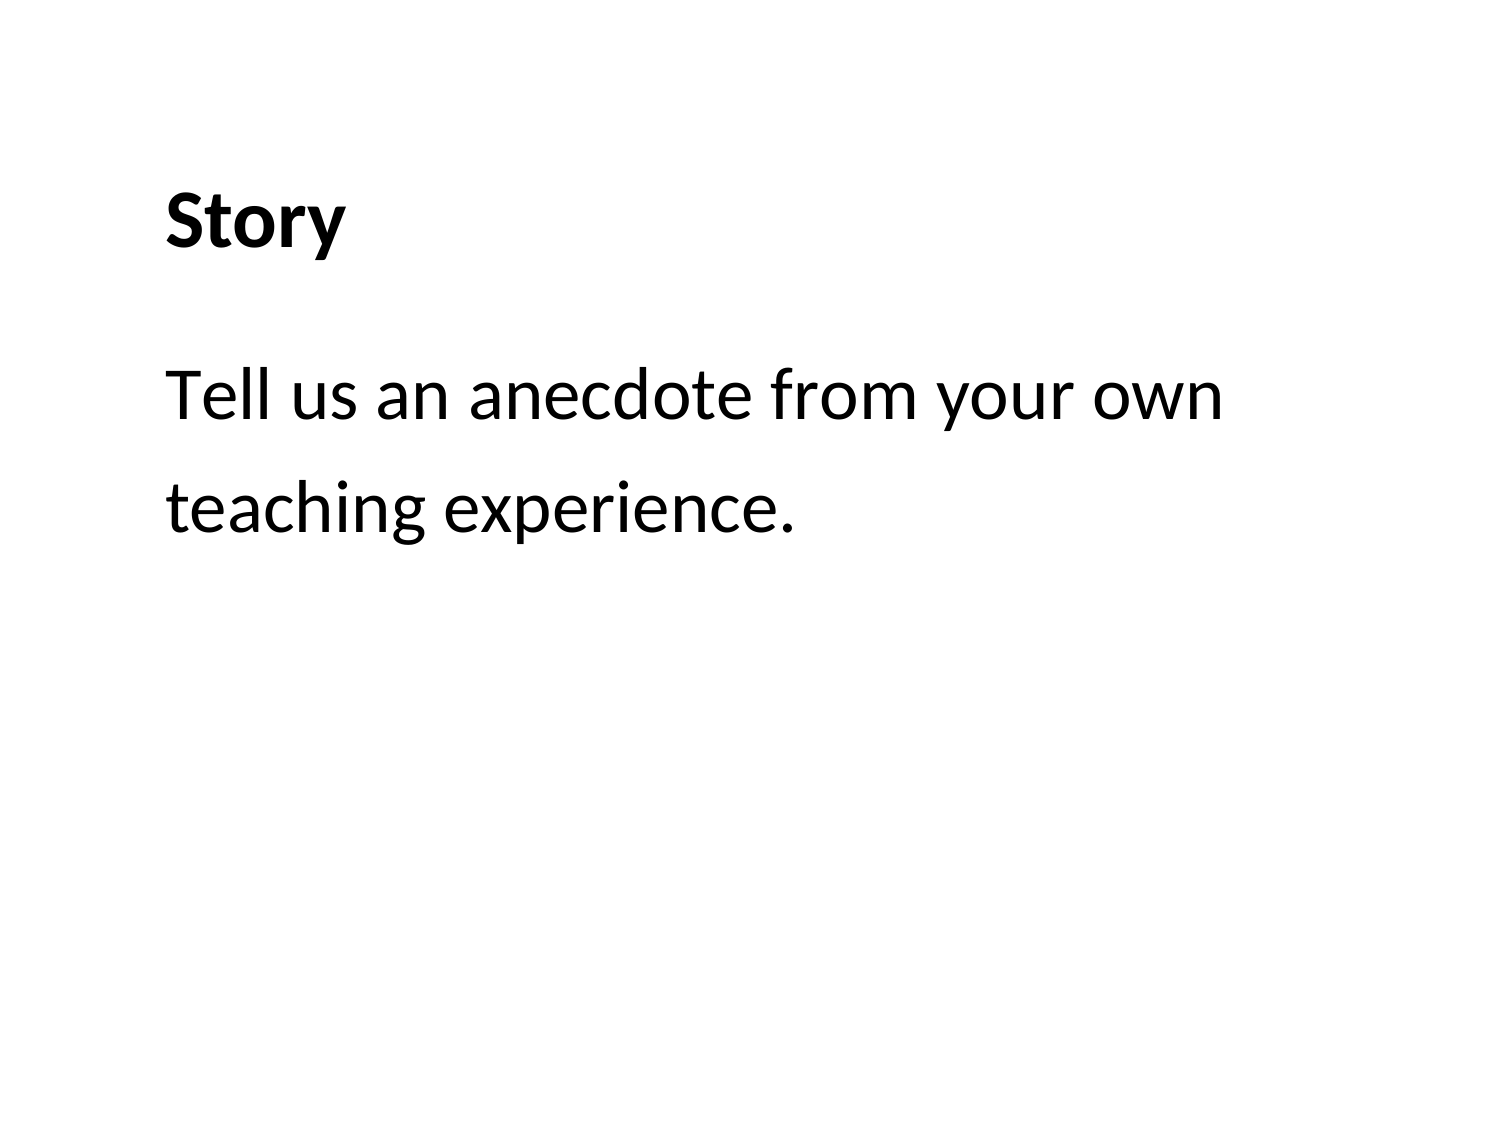

Story
Tell us an anecdote from your own teaching experience.